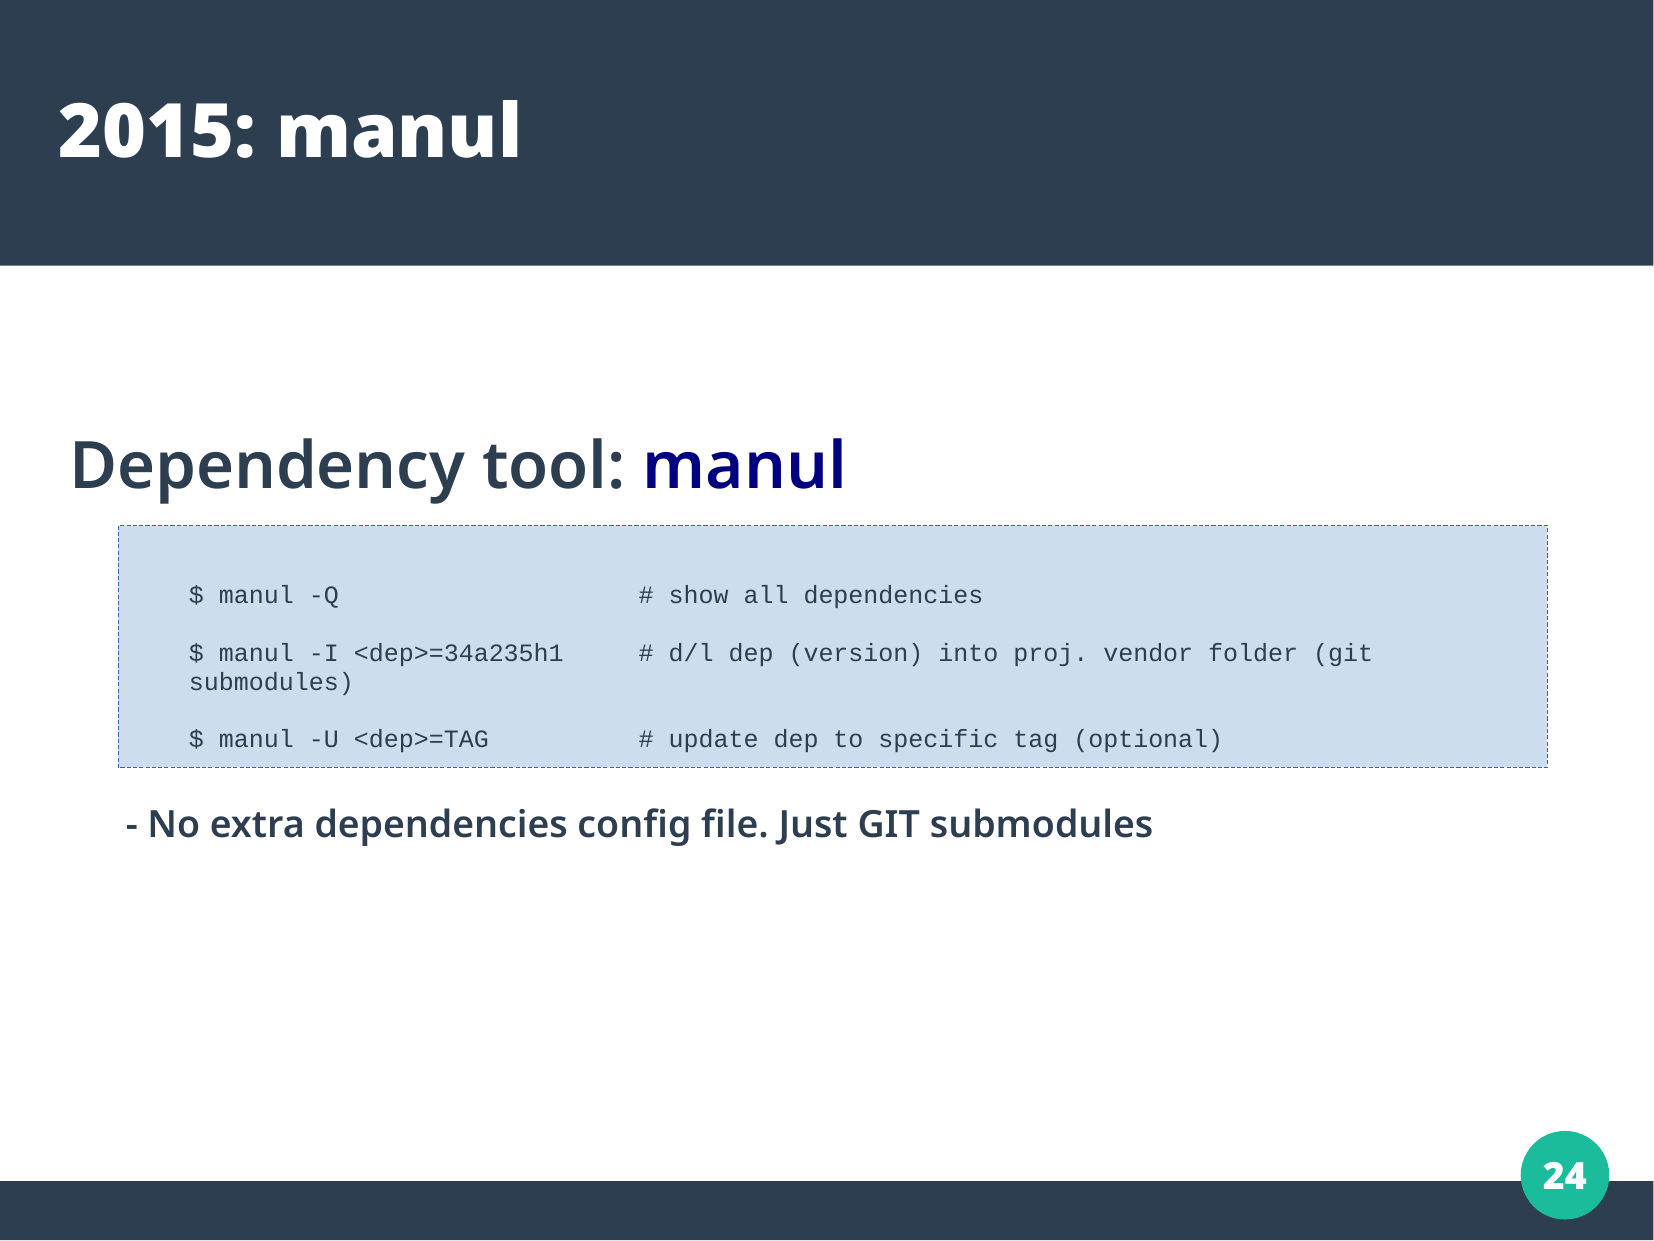

# 2015: manul
Dependency tool: manul
$ manul -Q # show all dependencies
$ manul -I <dep>=34a235h1 # d/l dep (version) into proj. vendor folder (git submodules)
$ manul -U <dep>=TAG # update dep to specific tag (optional)
 - No extra dependencies config file. Just GIT submodules
24